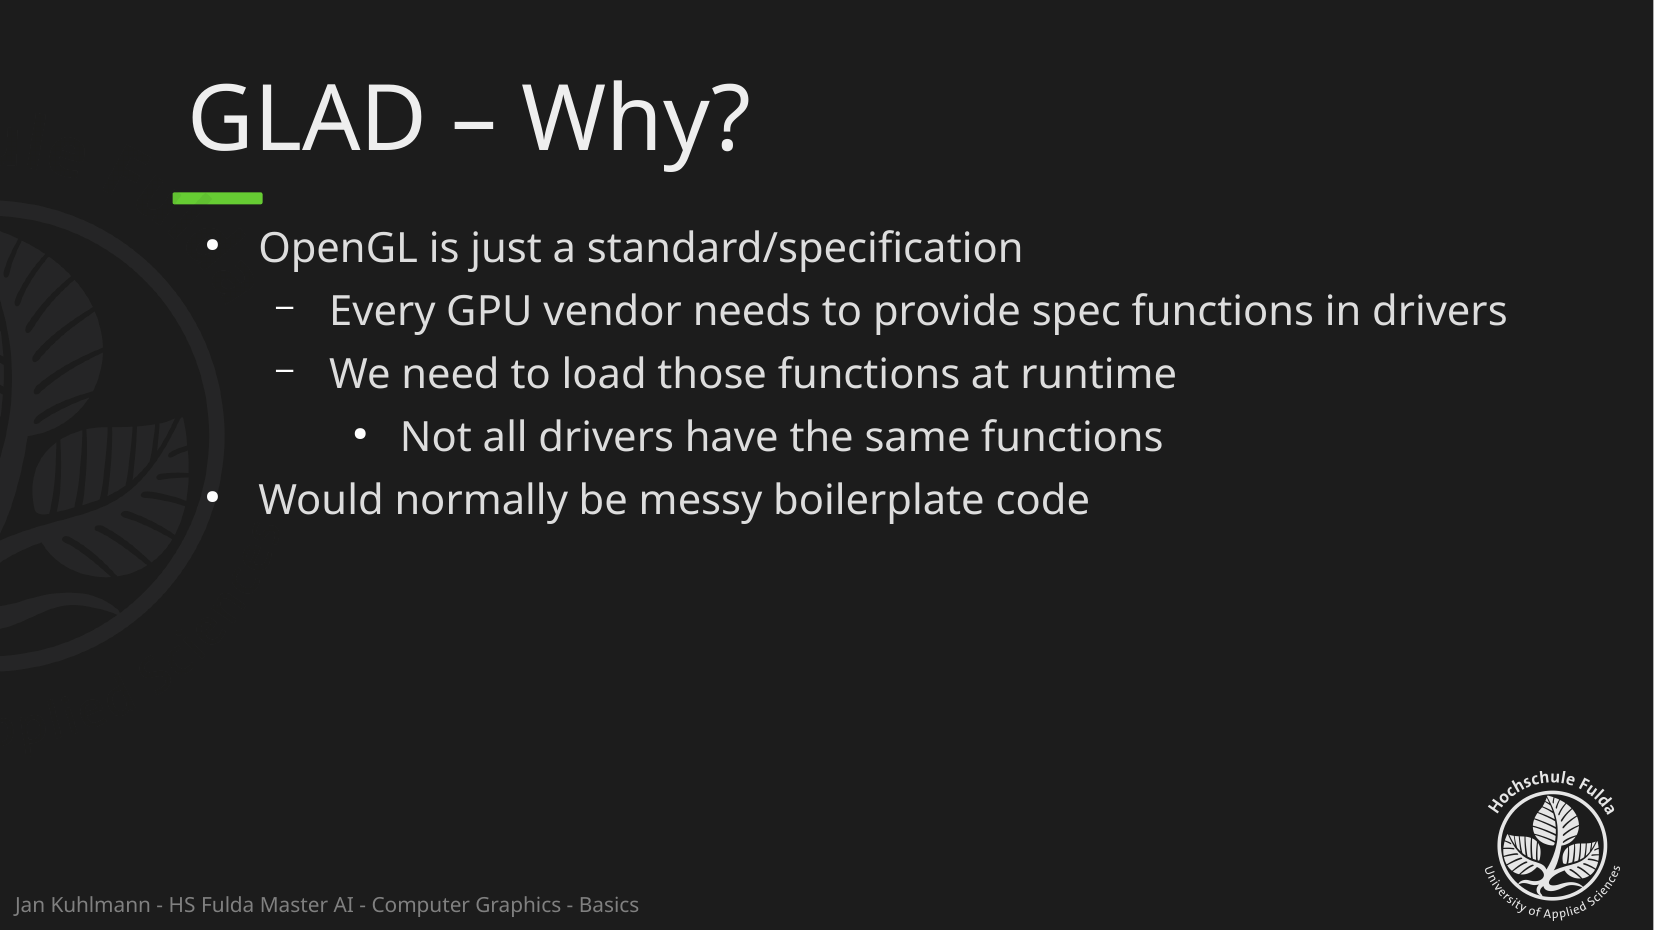

# GLAD – Why?
OpenGL is just a standard/specification
Every GPU vendor needs to provide spec functions in drivers
We need to load those functions at runtime
Not all drivers have the same functions
Would normally be messy boilerplate code
Jan Kuhlmann - HS Fulda Master AI - Computer Graphics - Basics